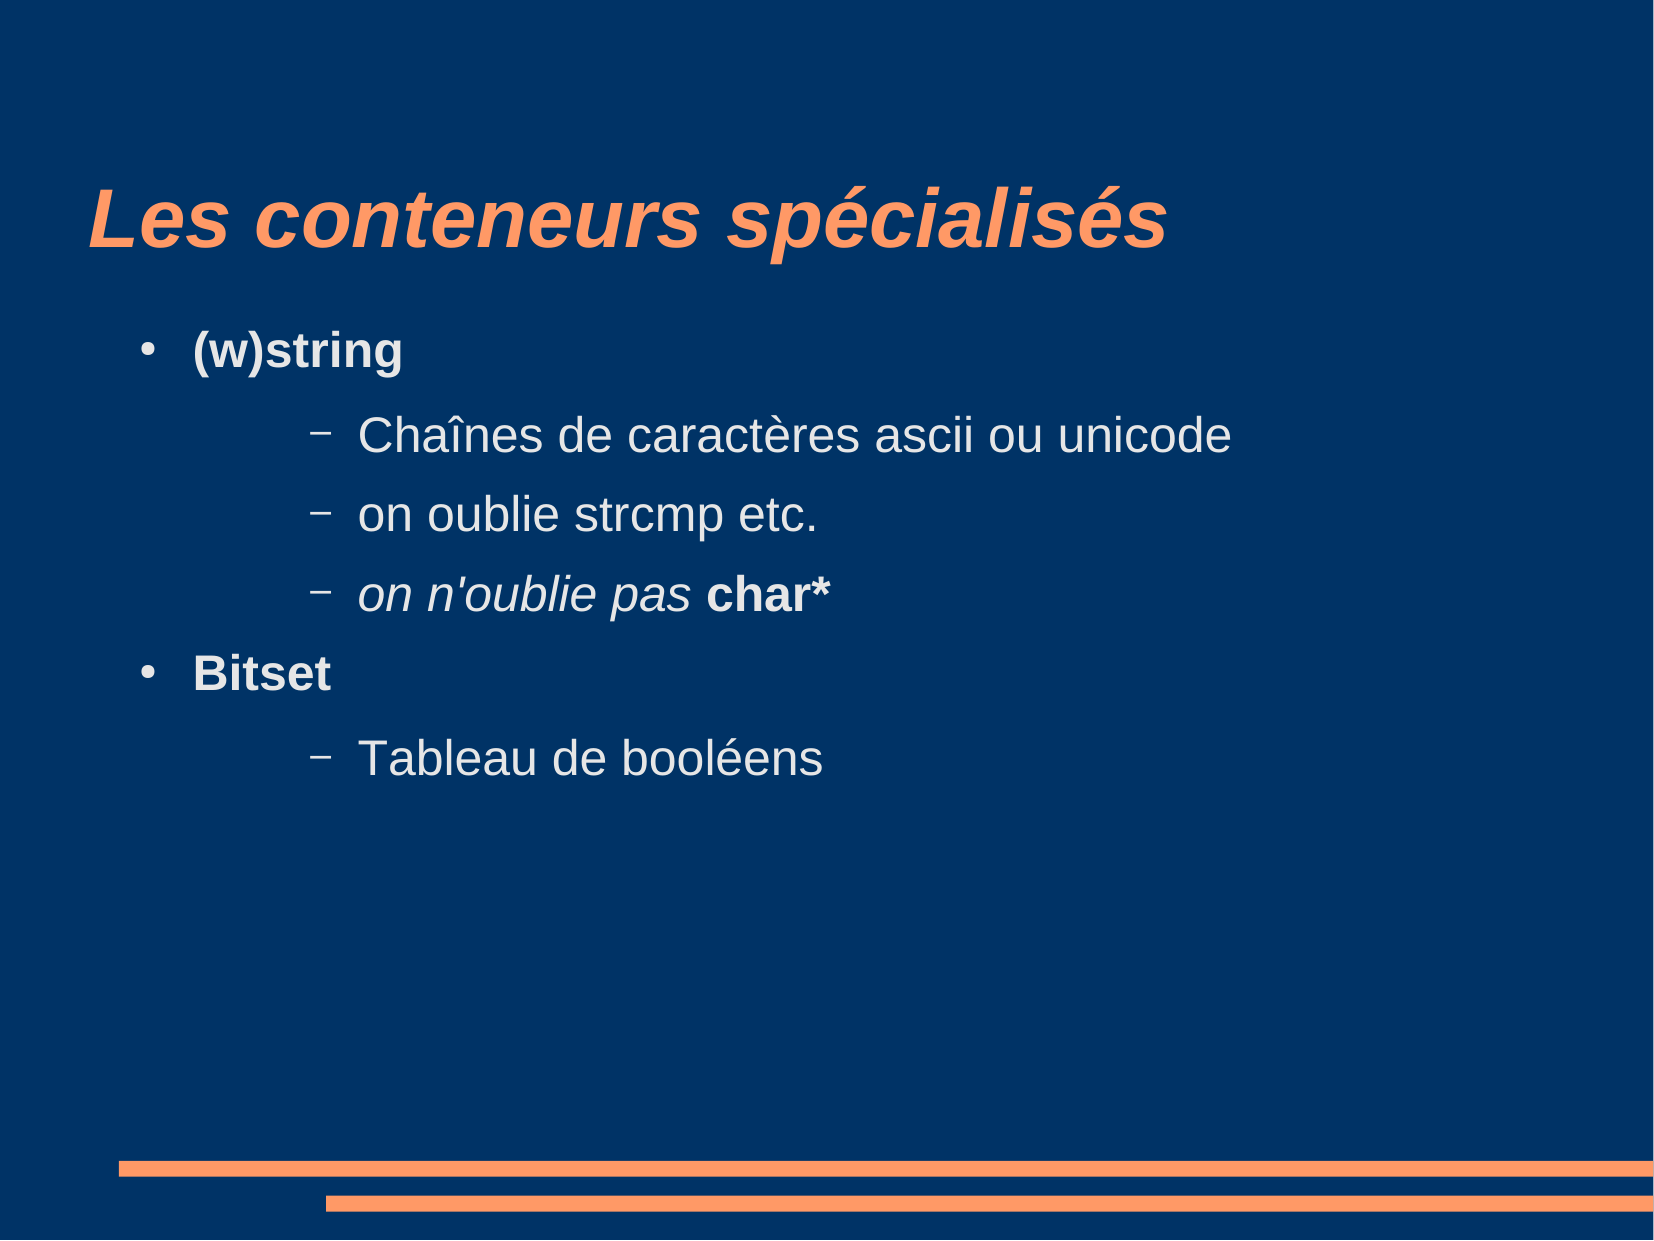

# Les conteneurs spécialisés
(w)string
Chaînes de caractères ascii ou unicode
on oublie strcmp etc.
on n'oublie pas char*
Bitset
Tableau de booléens